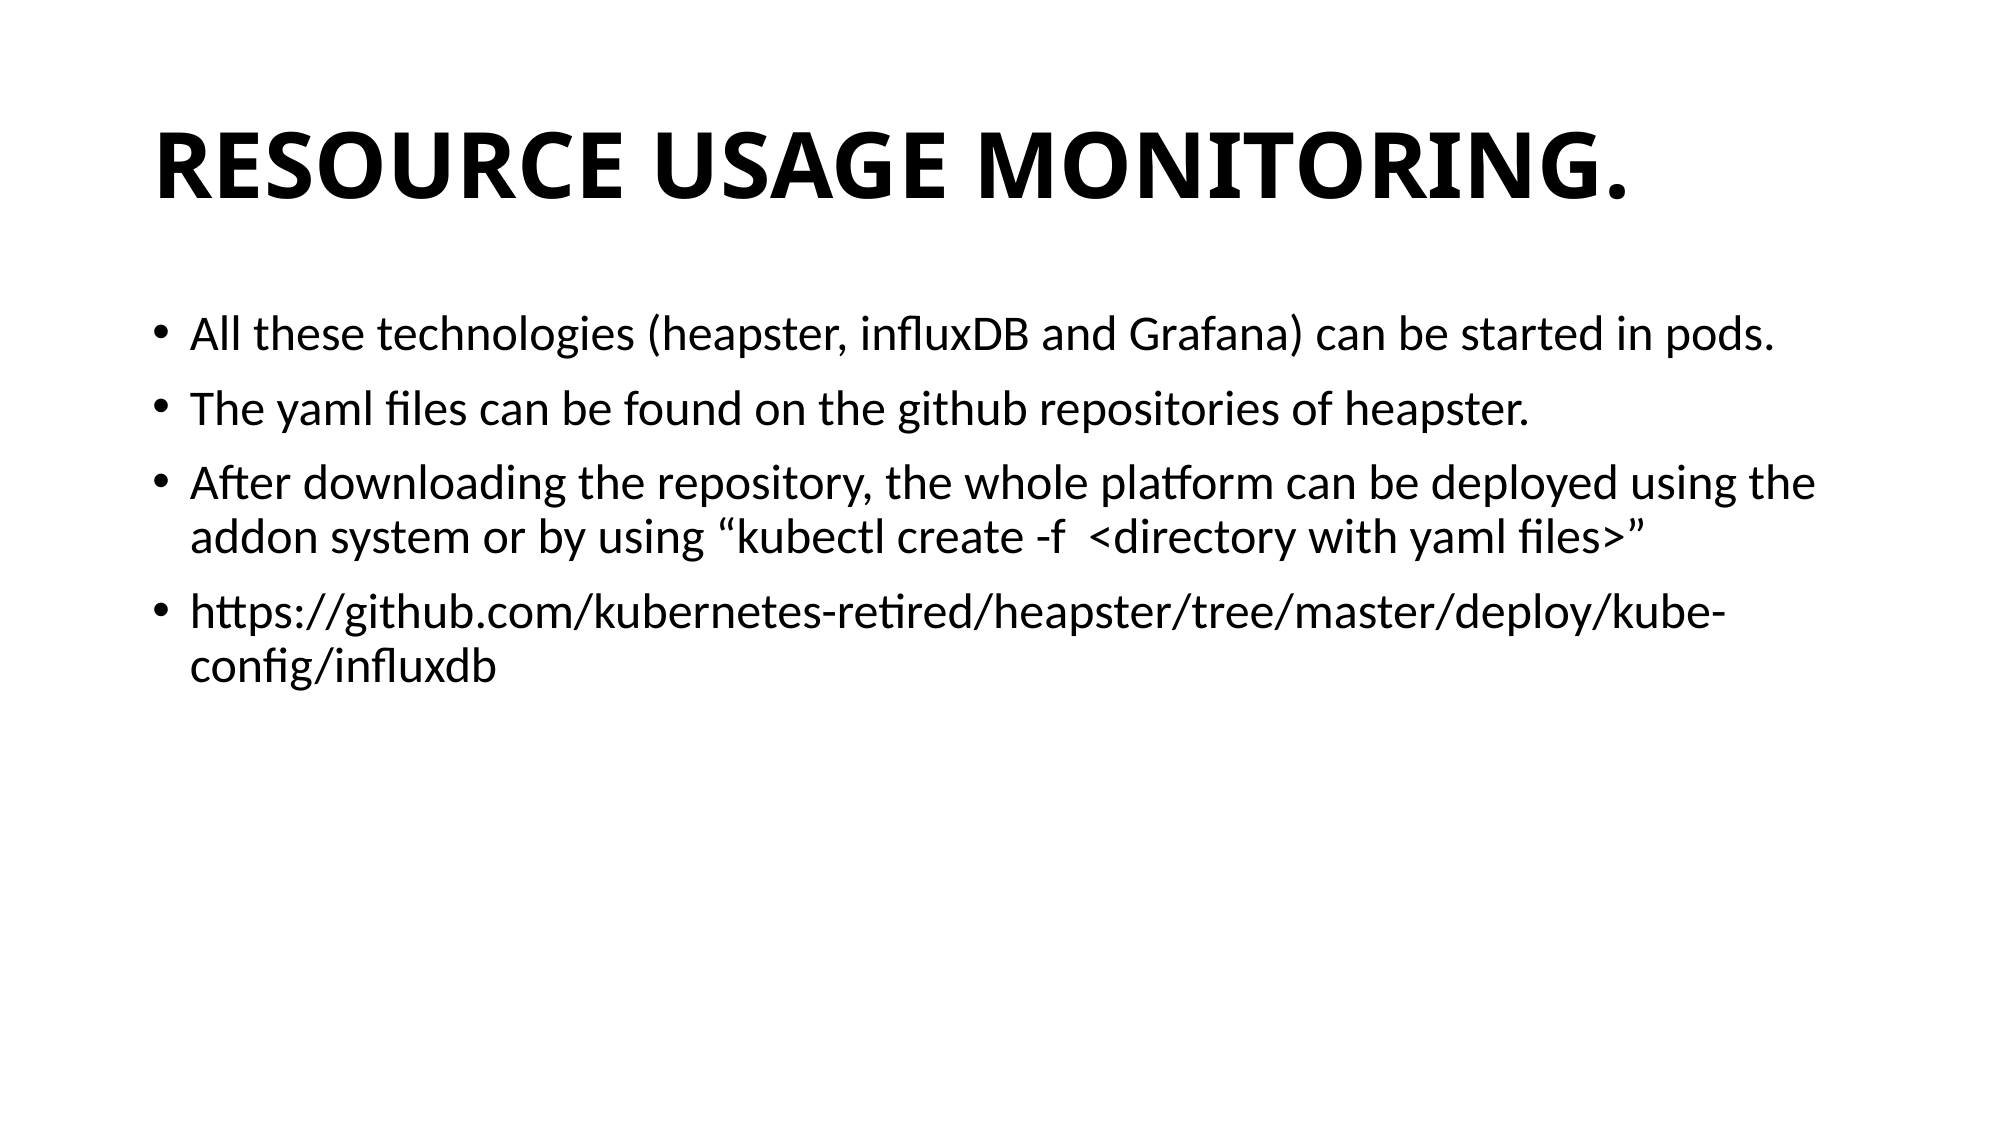

# RESOURCE USAGE MONITORING.
All these technologies (heapster, influxDB and Grafana) can be started in pods.
The yaml files can be found on the github repositories of heapster.
After downloading the repository, the whole platform can be deployed using the addon system or by using “kubectl create -f <directory with yaml files>”
https://github.com/kubernetes-retired/heapster/tree/master/deploy/kube-config/influxdb